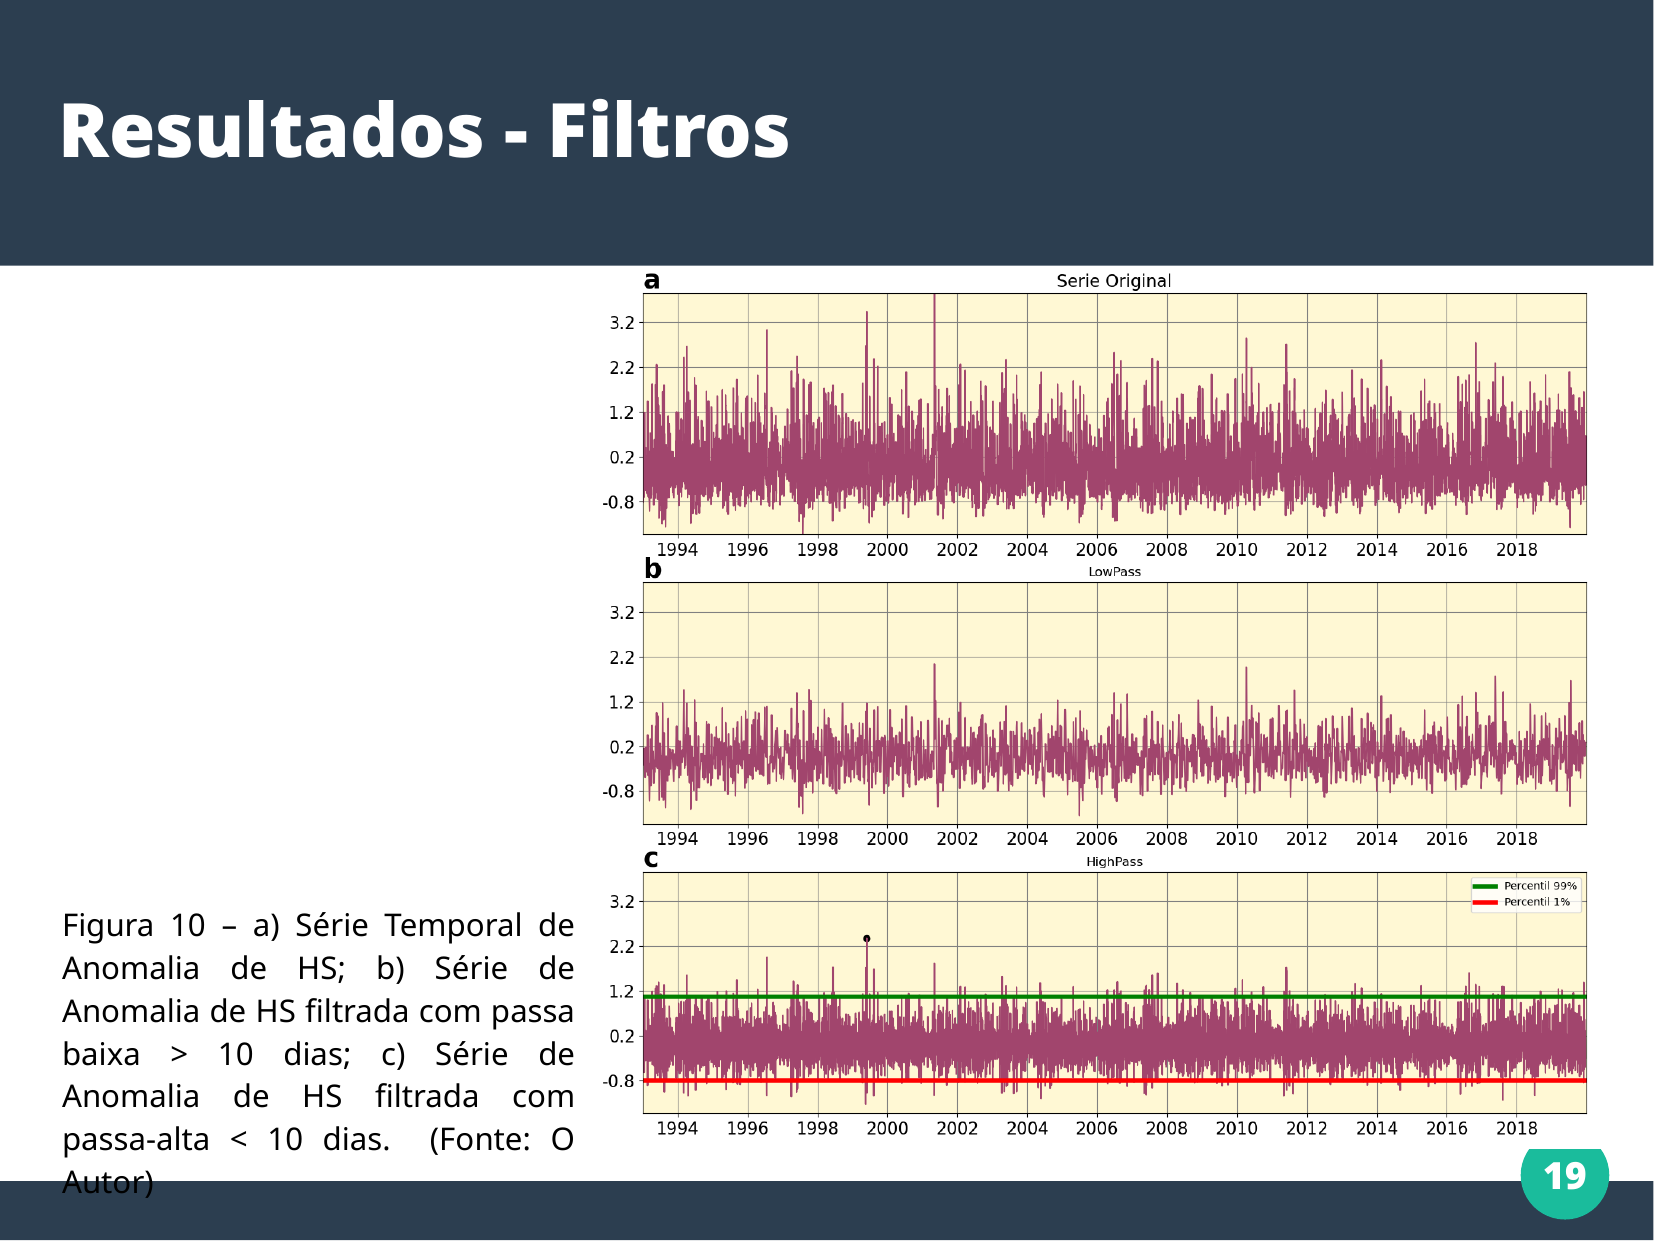

# Resultados - Filtros
Figura 10 – a) Série Temporal de Anomalia de HS; b) Série de Anomalia de HS filtrada com passa baixa > 10 dias; c) Série de Anomalia de HS filtrada com passa-alta < 10 dias. (Fonte: O Autor)
19